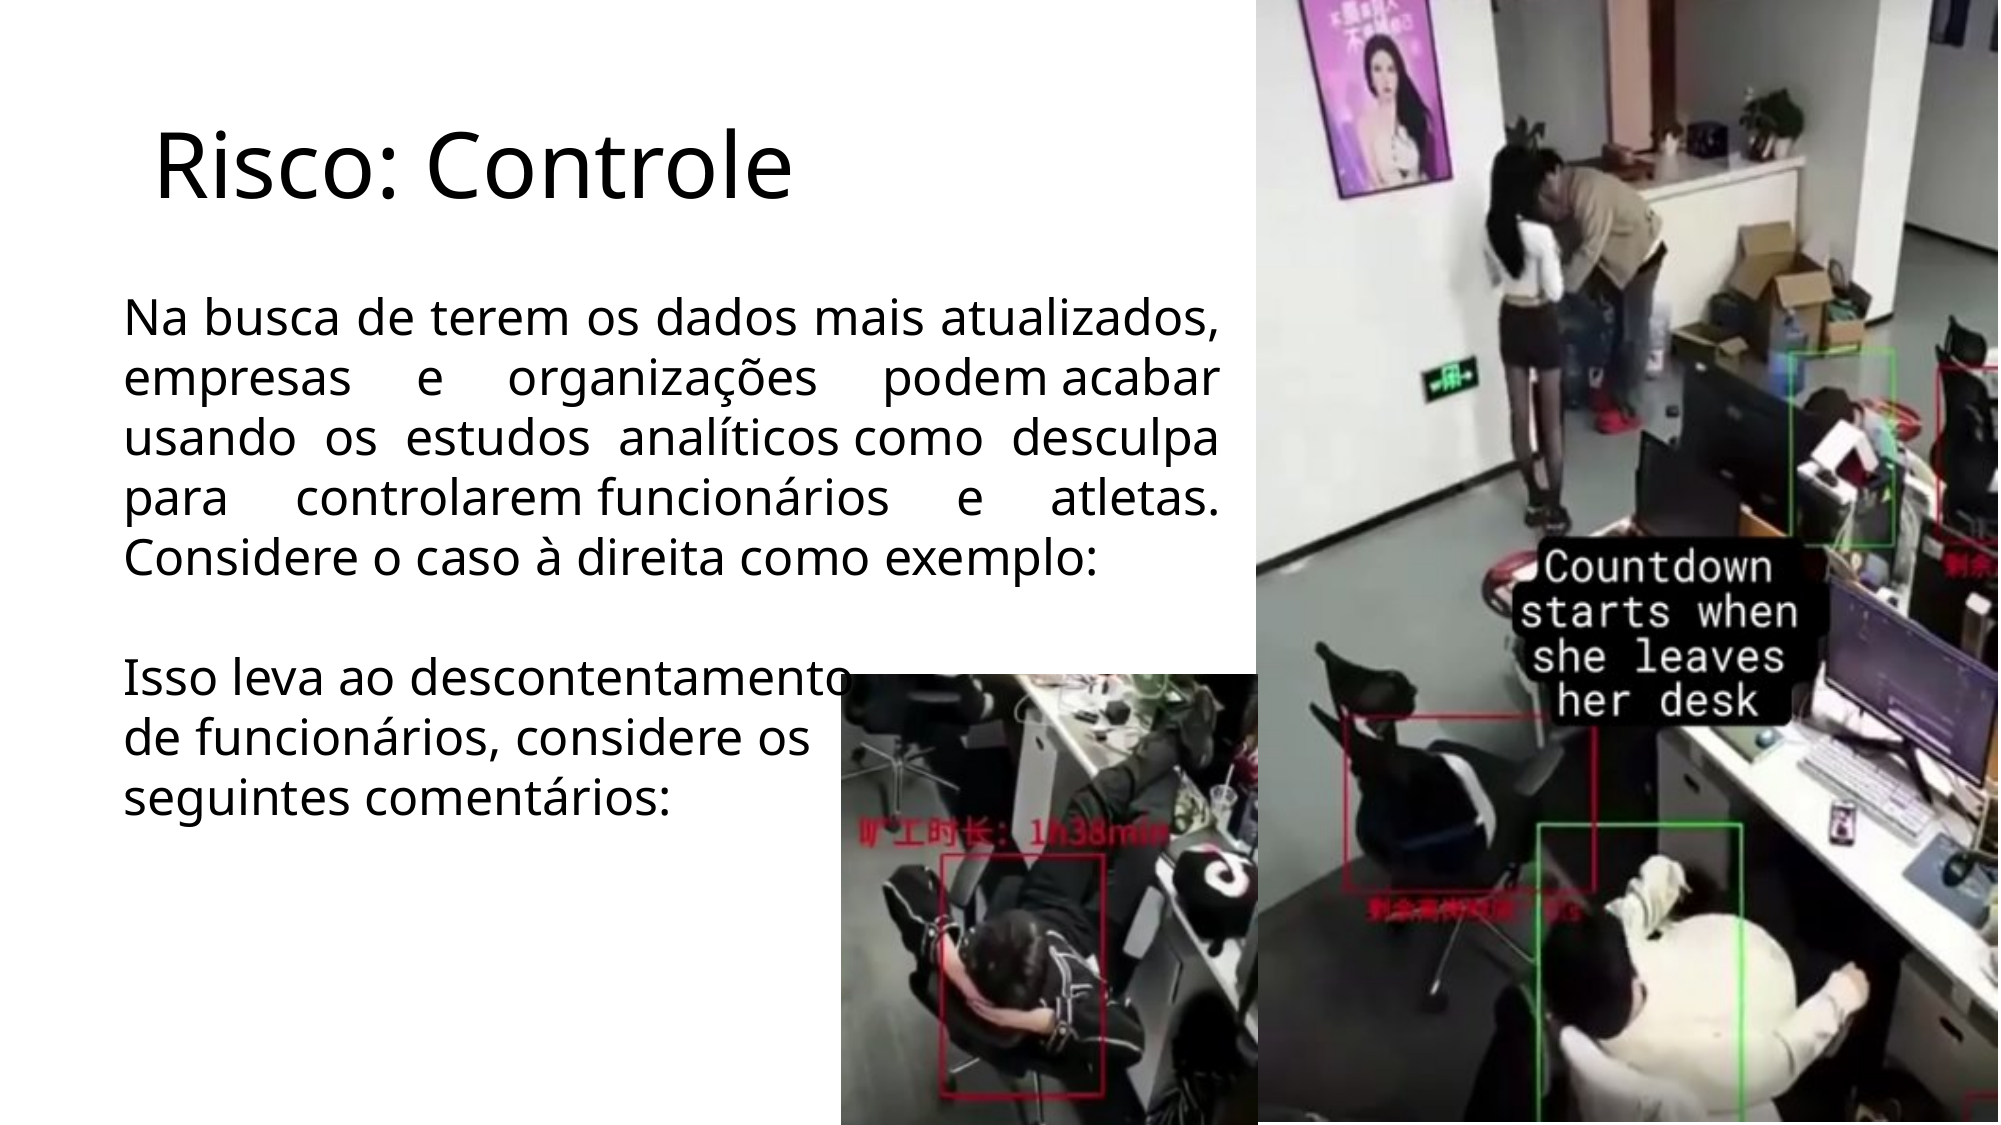

# Risco: Controle
Na busca de terem os dados mais atualizados, empresas e organizações podem acabar usando os estudos analíticos como desculpa para controlarem funcionários e atletas. Considere o caso à direita como exemplo:
Isso leva ao descontentamento
de funcionários, considere os
seguintes comentários: